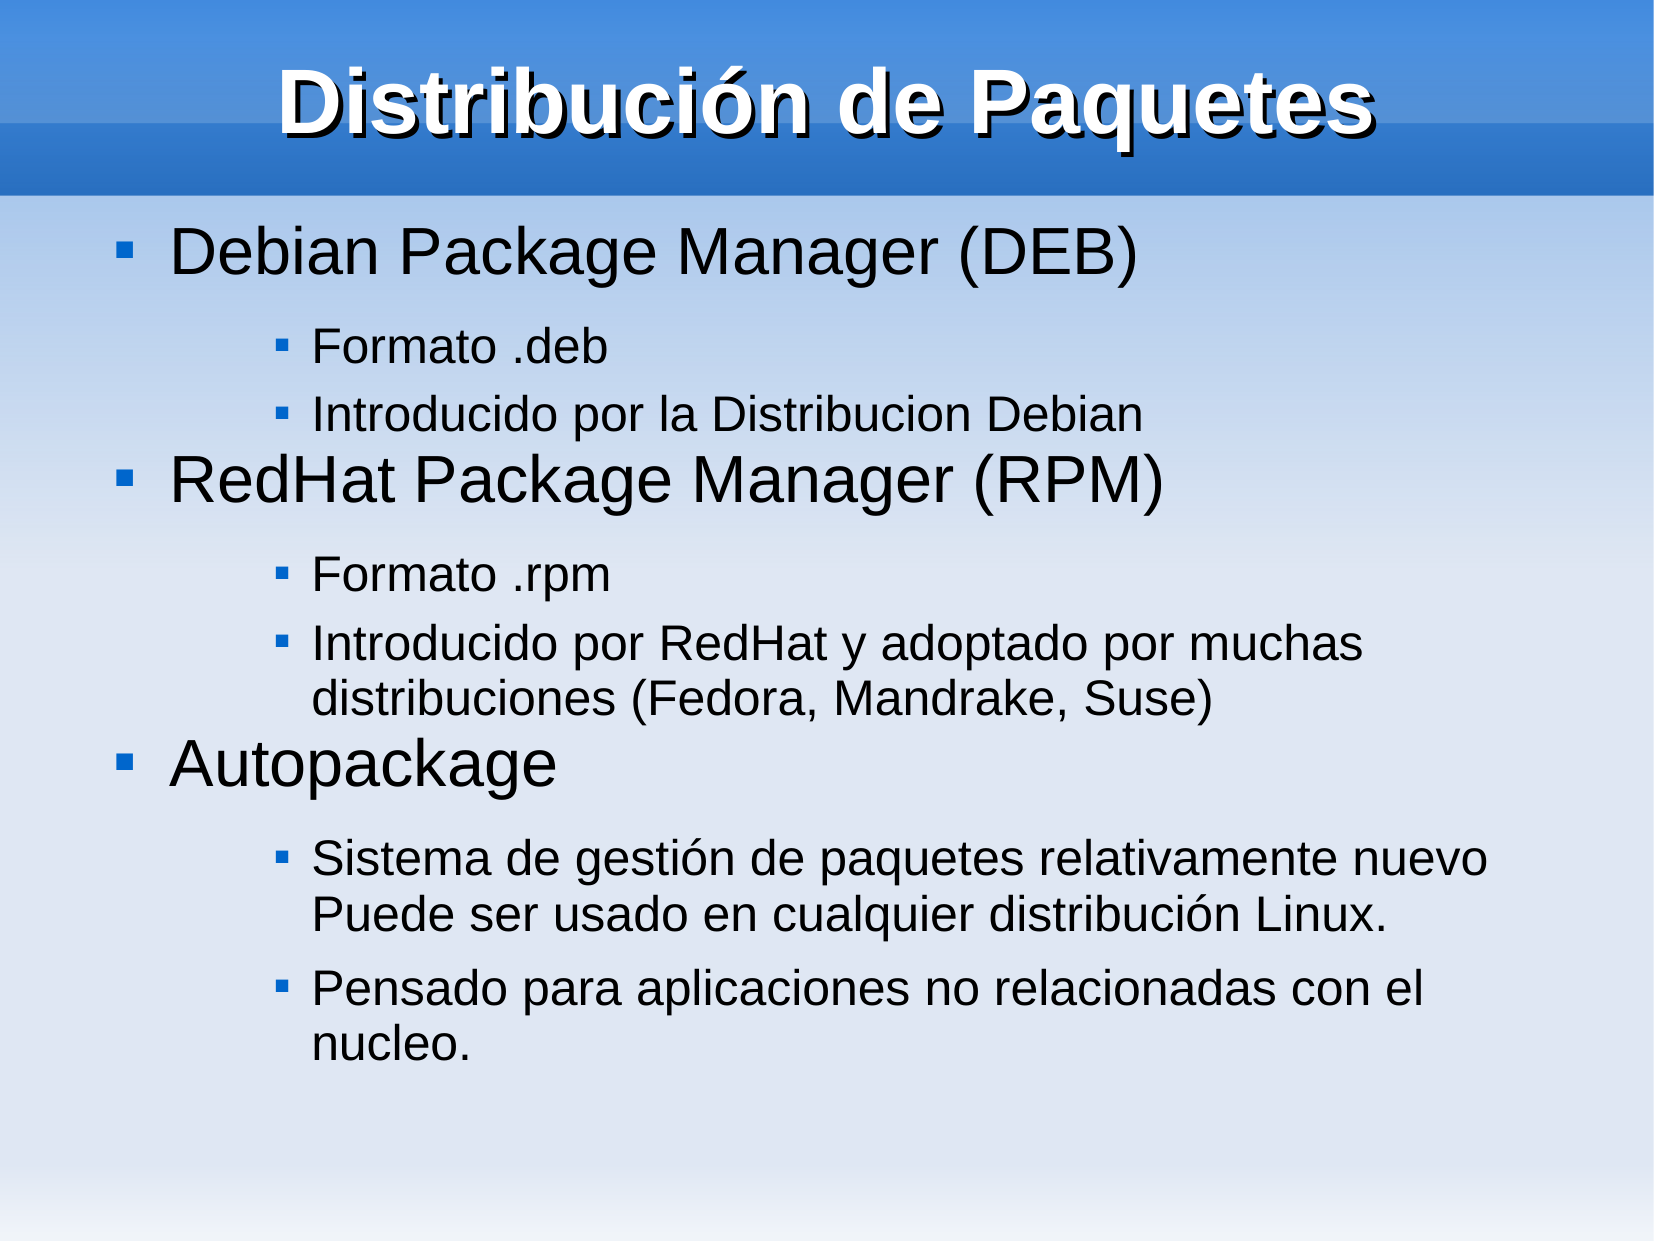

Distribución de Paquetes
# Debian Package Manager (DEB)
Formato .deb
Introducido por la Distribucion Debian
RedHat Package Manager (RPM)
Formato .rpm
Introducido por RedHat y adoptado por muchas distribuciones (Fedora, Mandrake, Suse)
Autopackage
Sistema de gestión de paquetes relativamente nuevo Puede ser usado en cualquier distribución Linux.
Pensado para aplicaciones no relacionadas con el nucleo.